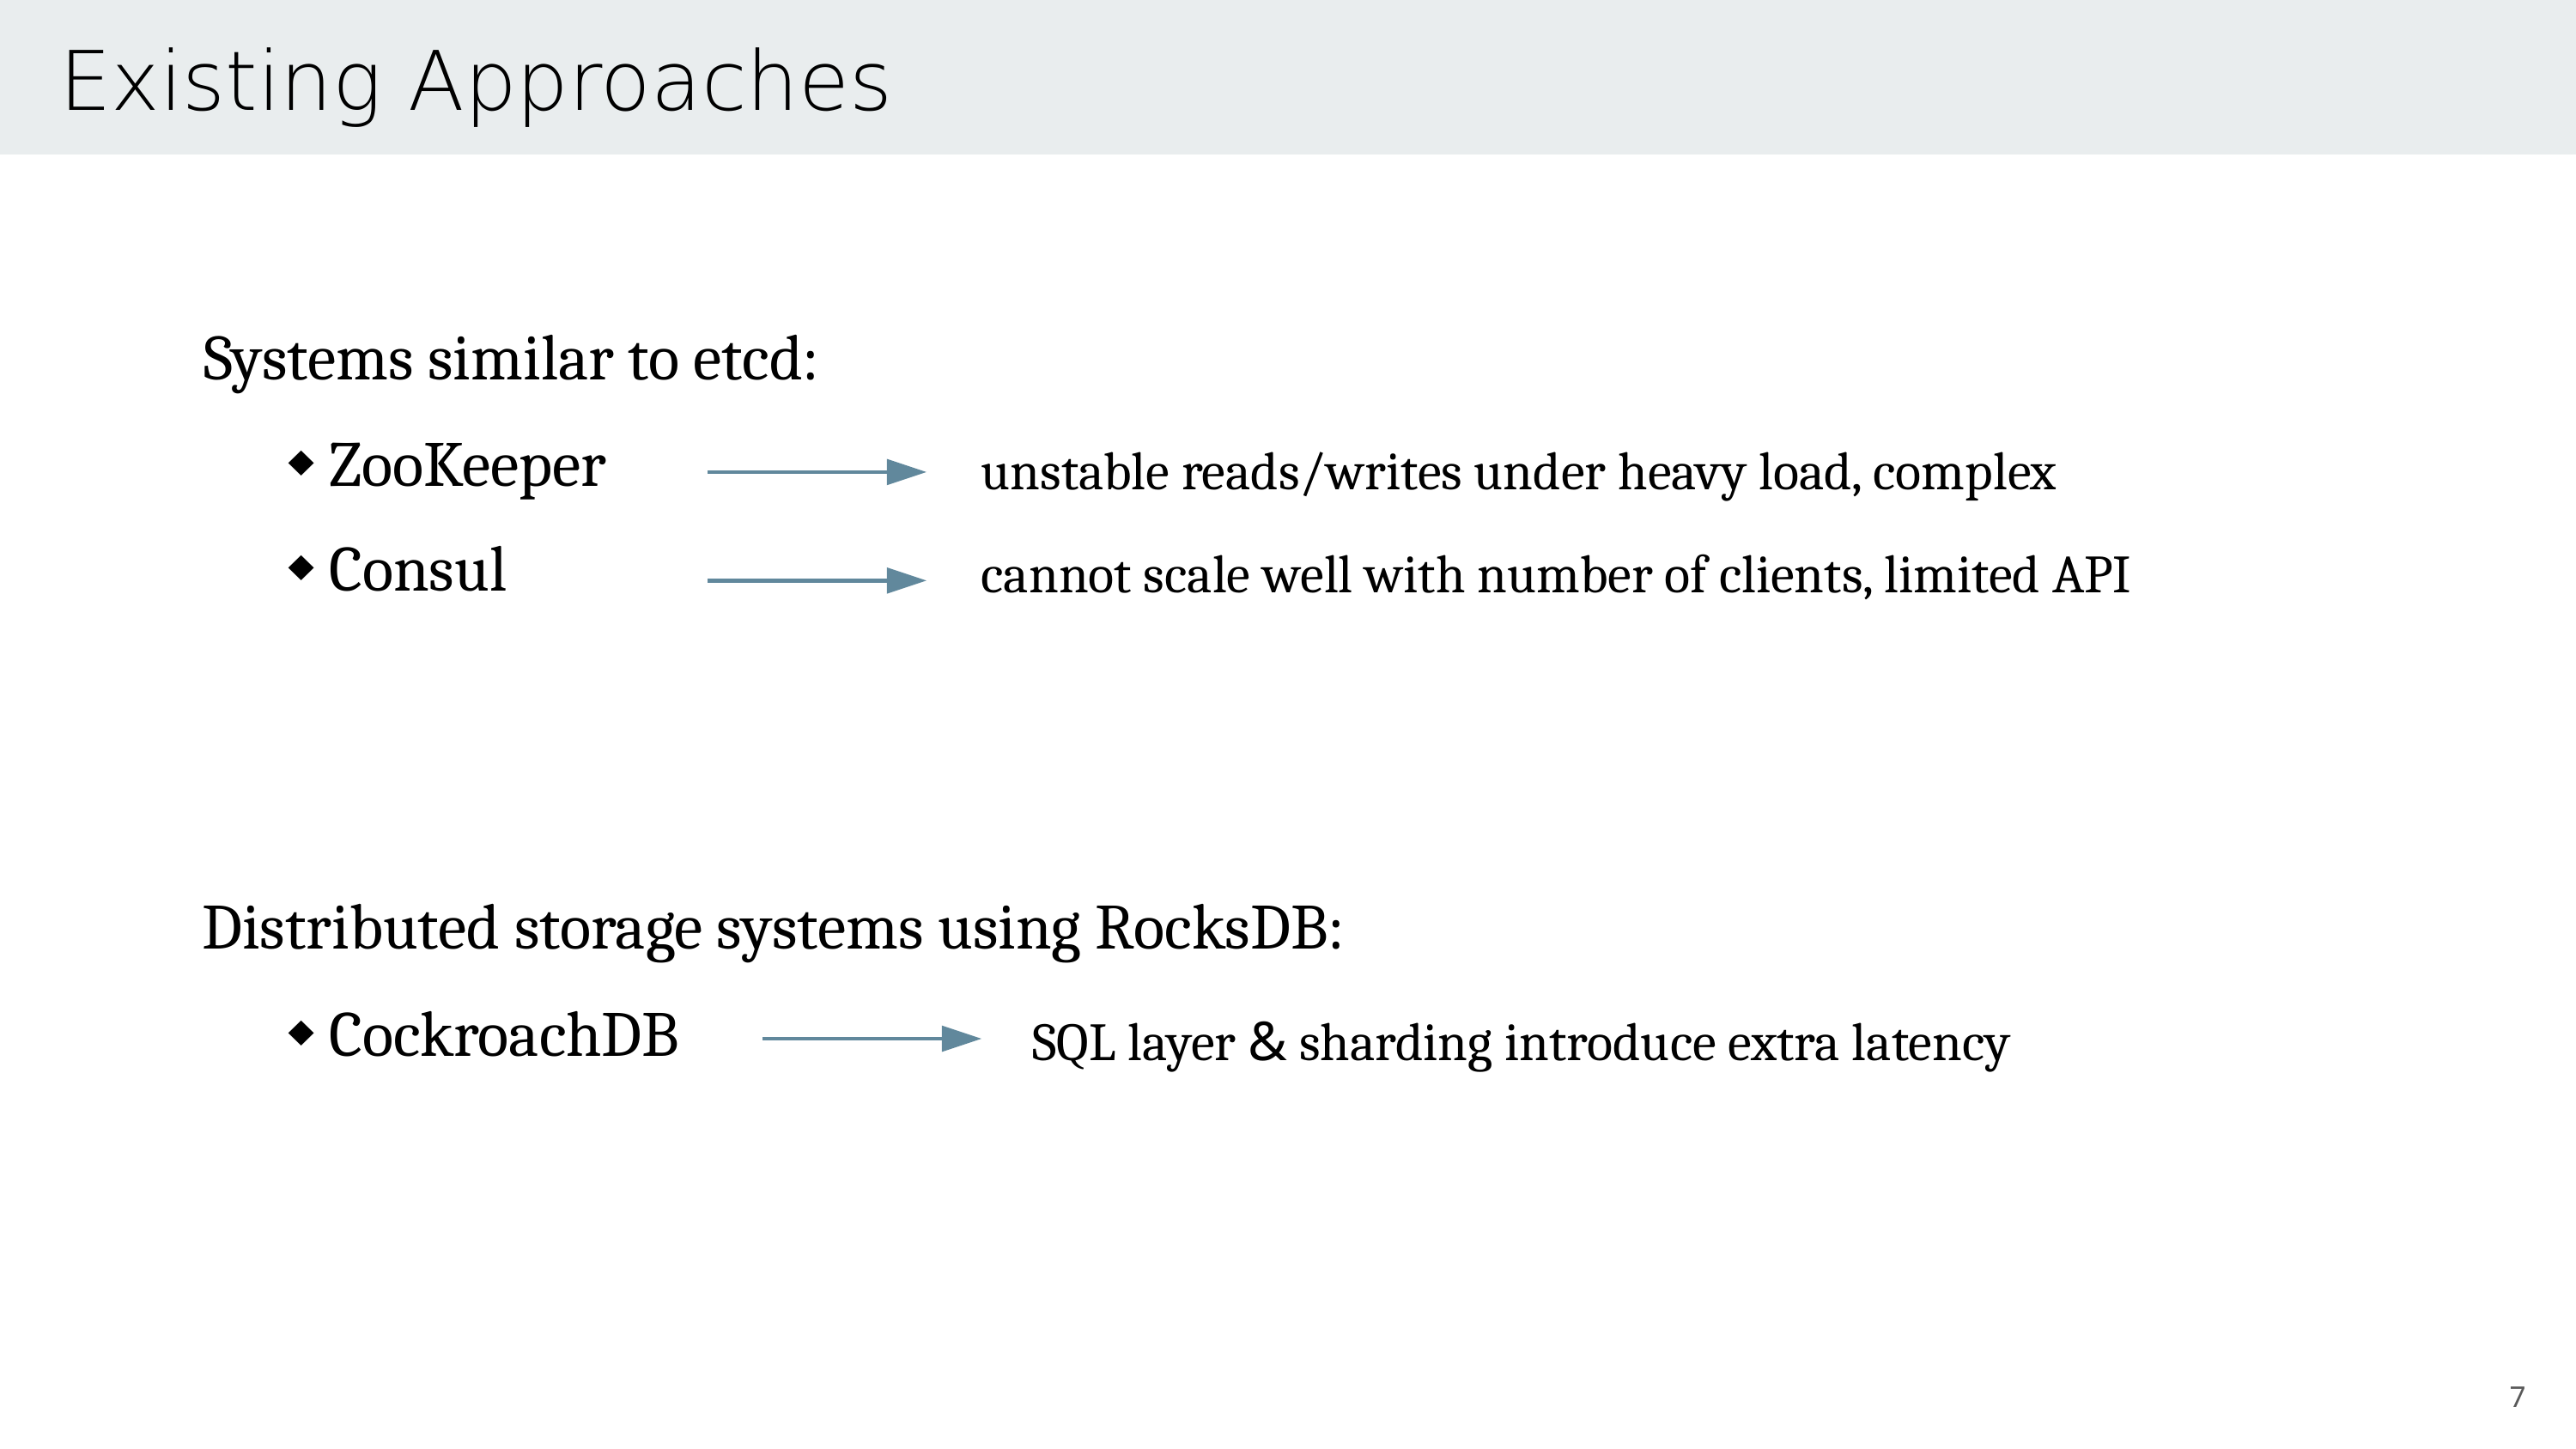

# Existing Approaches
Systems similar to etcd:
ZooKeeper
Consul
unstable reads/writes under heavy load, complex
cannot scale well with number of clients, limited API
Distributed storage systems using RocksDB:
CockroachDB
SQL layer & sharding introduce extra latency
7